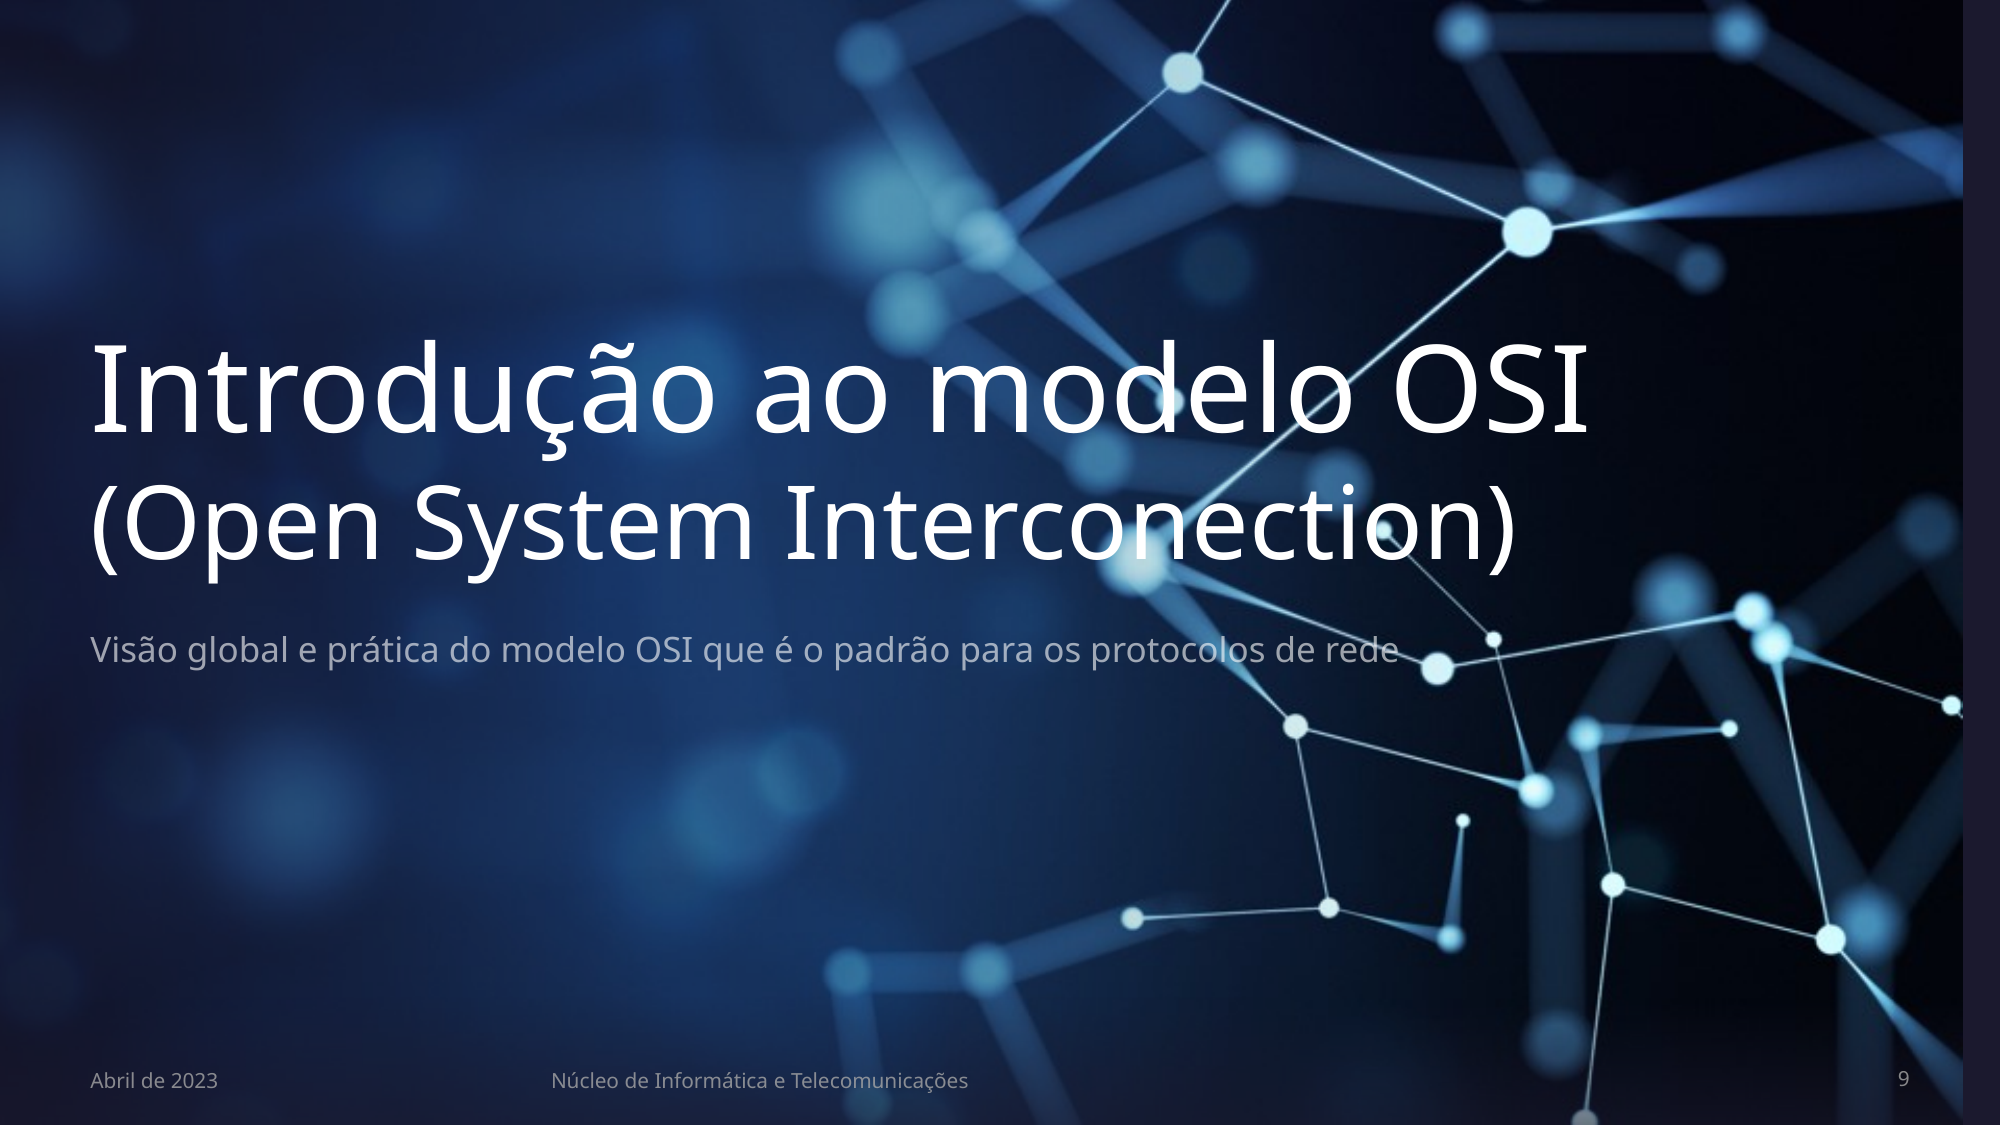

# Introdução ao modelo OSI (Open System Interconection)
Visão global e prática do modelo OSI que é o padrão para os protocolos de rede
Abril de 2023
Núcleo de Informática e Telecomunicações